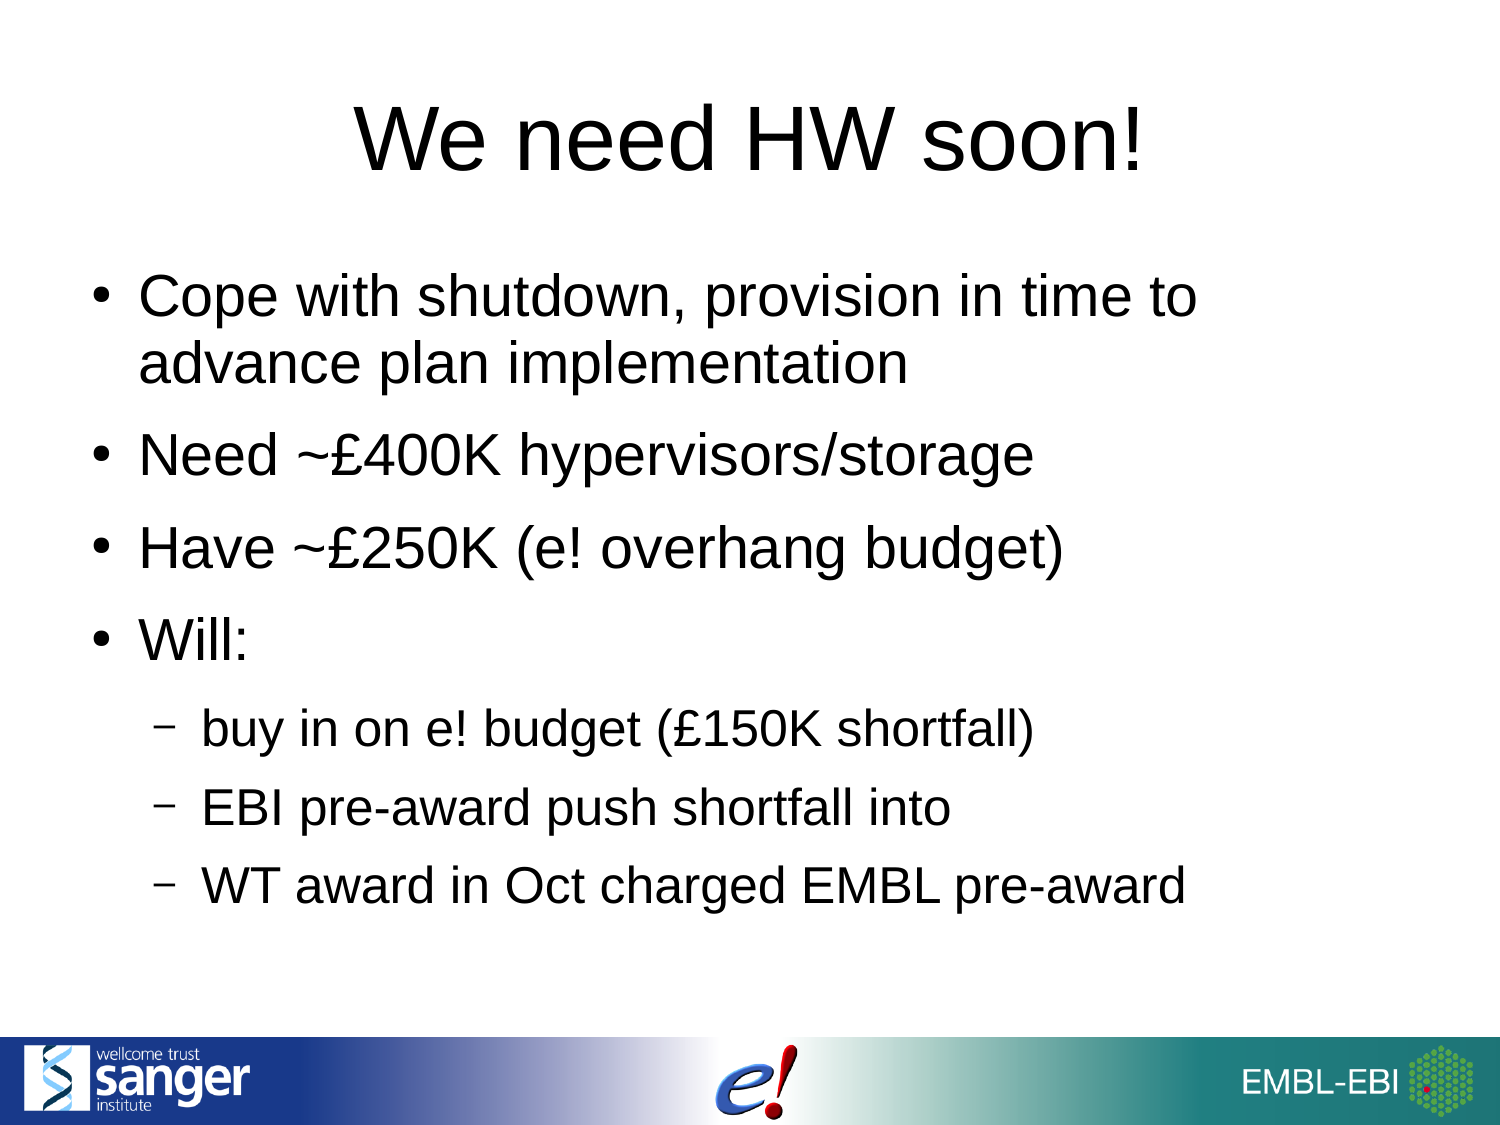

# We need HW soon!
Cope with shutdown, provision in time to advance plan implementation
Need ~£400K hypervisors/storage
Have ~£250K (e! overhang budget)
Will:
buy in on e! budget (£150K shortfall)
EBI pre-award push shortfall into
WT award in Oct charged EMBL pre-award